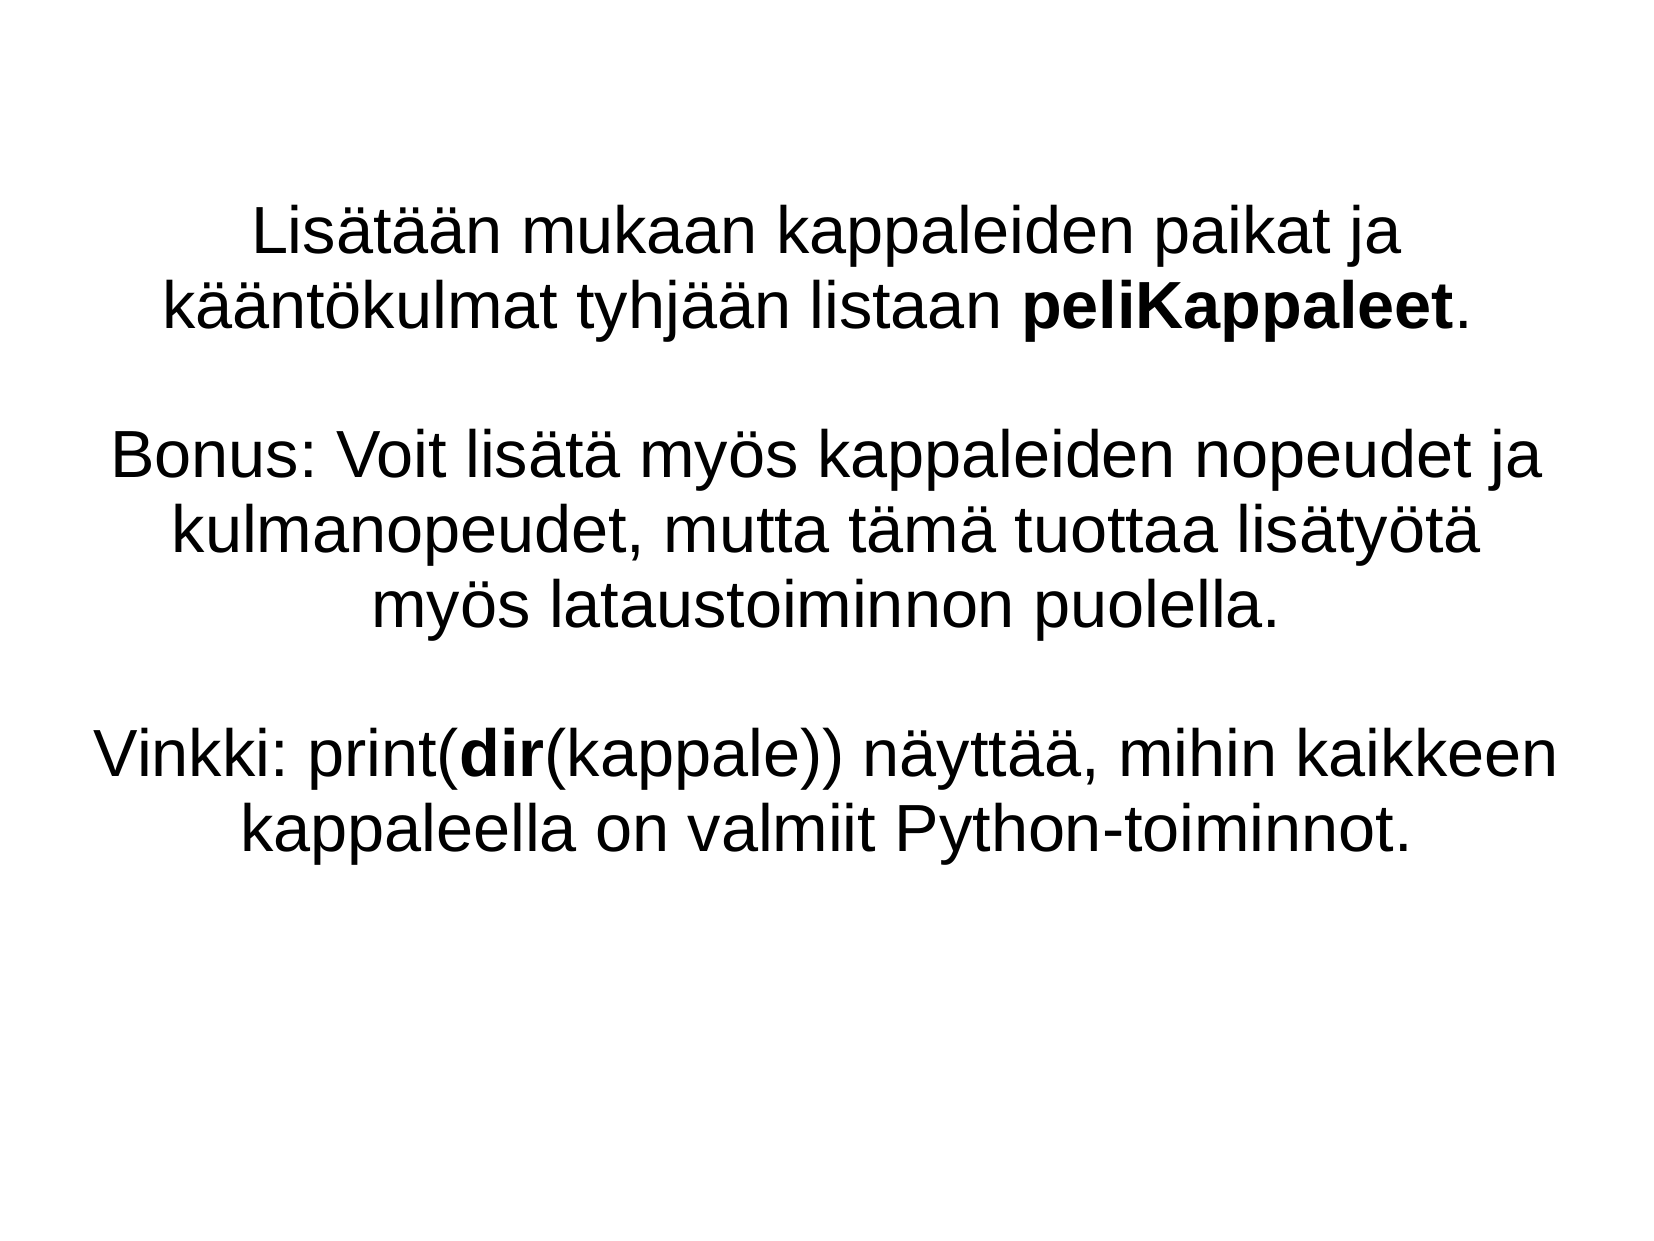

# Lisätään mukaan kappaleiden paikat ja kääntökulmat tyhjään listaan peliKappaleet.
Bonus: Voit lisätä myös kappaleiden nopeudet ja kulmanopeudet, mutta tämä tuottaa lisätyötä myös lataustoiminnon puolella.
Vinkki: print(dir(kappale)) näyttää, mihin kaikkeen kappaleella on valmiit Python-toiminnot.